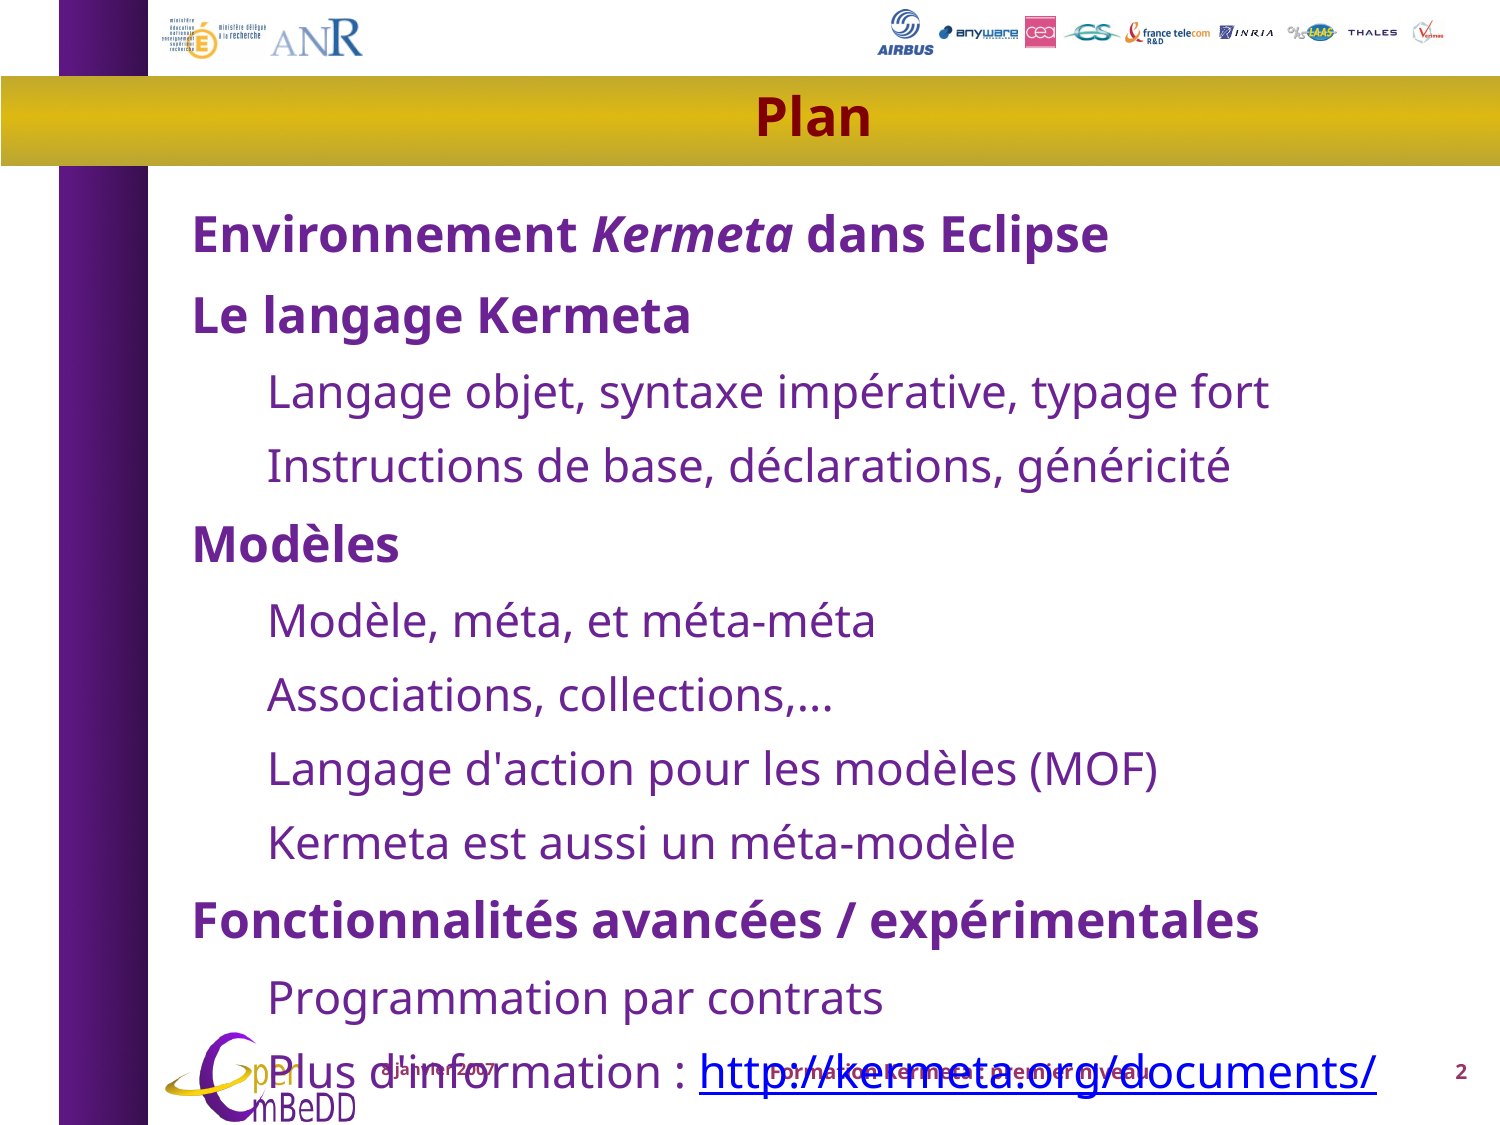

# Plan
Environnement Kermeta dans Eclipse
Le langage Kermeta
Langage objet, syntaxe impérative, typage fort
Instructions de base, déclarations, généricité
Modèles
Modèle, méta, et méta-méta
Associations, collections,...
Langage d'action pour les modèles (MOF)
Kermeta est aussi un méta-modèle
Fonctionnalités avancées / expérimentales
Programmation par contrats
Plus d'information : http://kermeta.org/documents/
Pied de page
Pied de page fixe
2